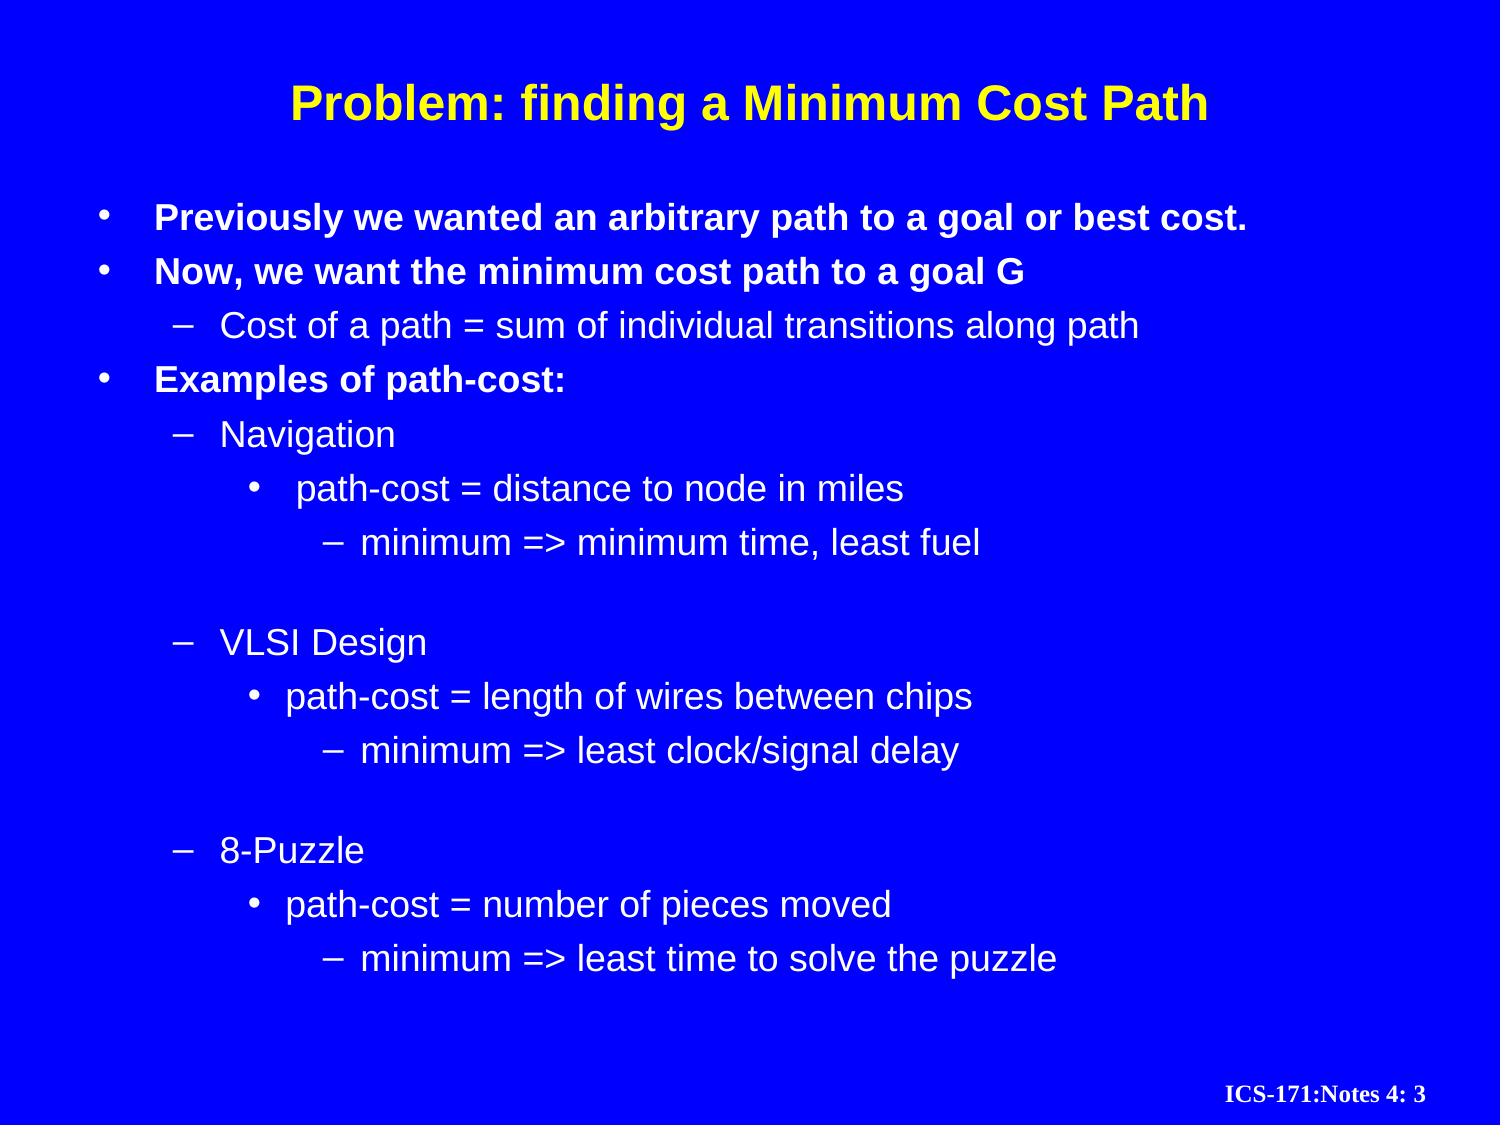

# Problem: finding a Minimum Cost Path
Previously we wanted an arbitrary path to a goal or best cost.
Now, we want the minimum cost path to a goal G
Cost of a path = sum of individual transitions along path
Examples of path-cost:
Navigation
 path-cost = distance to node in miles
minimum => minimum time, least fuel
VLSI Design
path-cost = length of wires between chips
minimum => least clock/signal delay
8-Puzzle
path-cost = number of pieces moved
minimum => least time to solve the puzzle